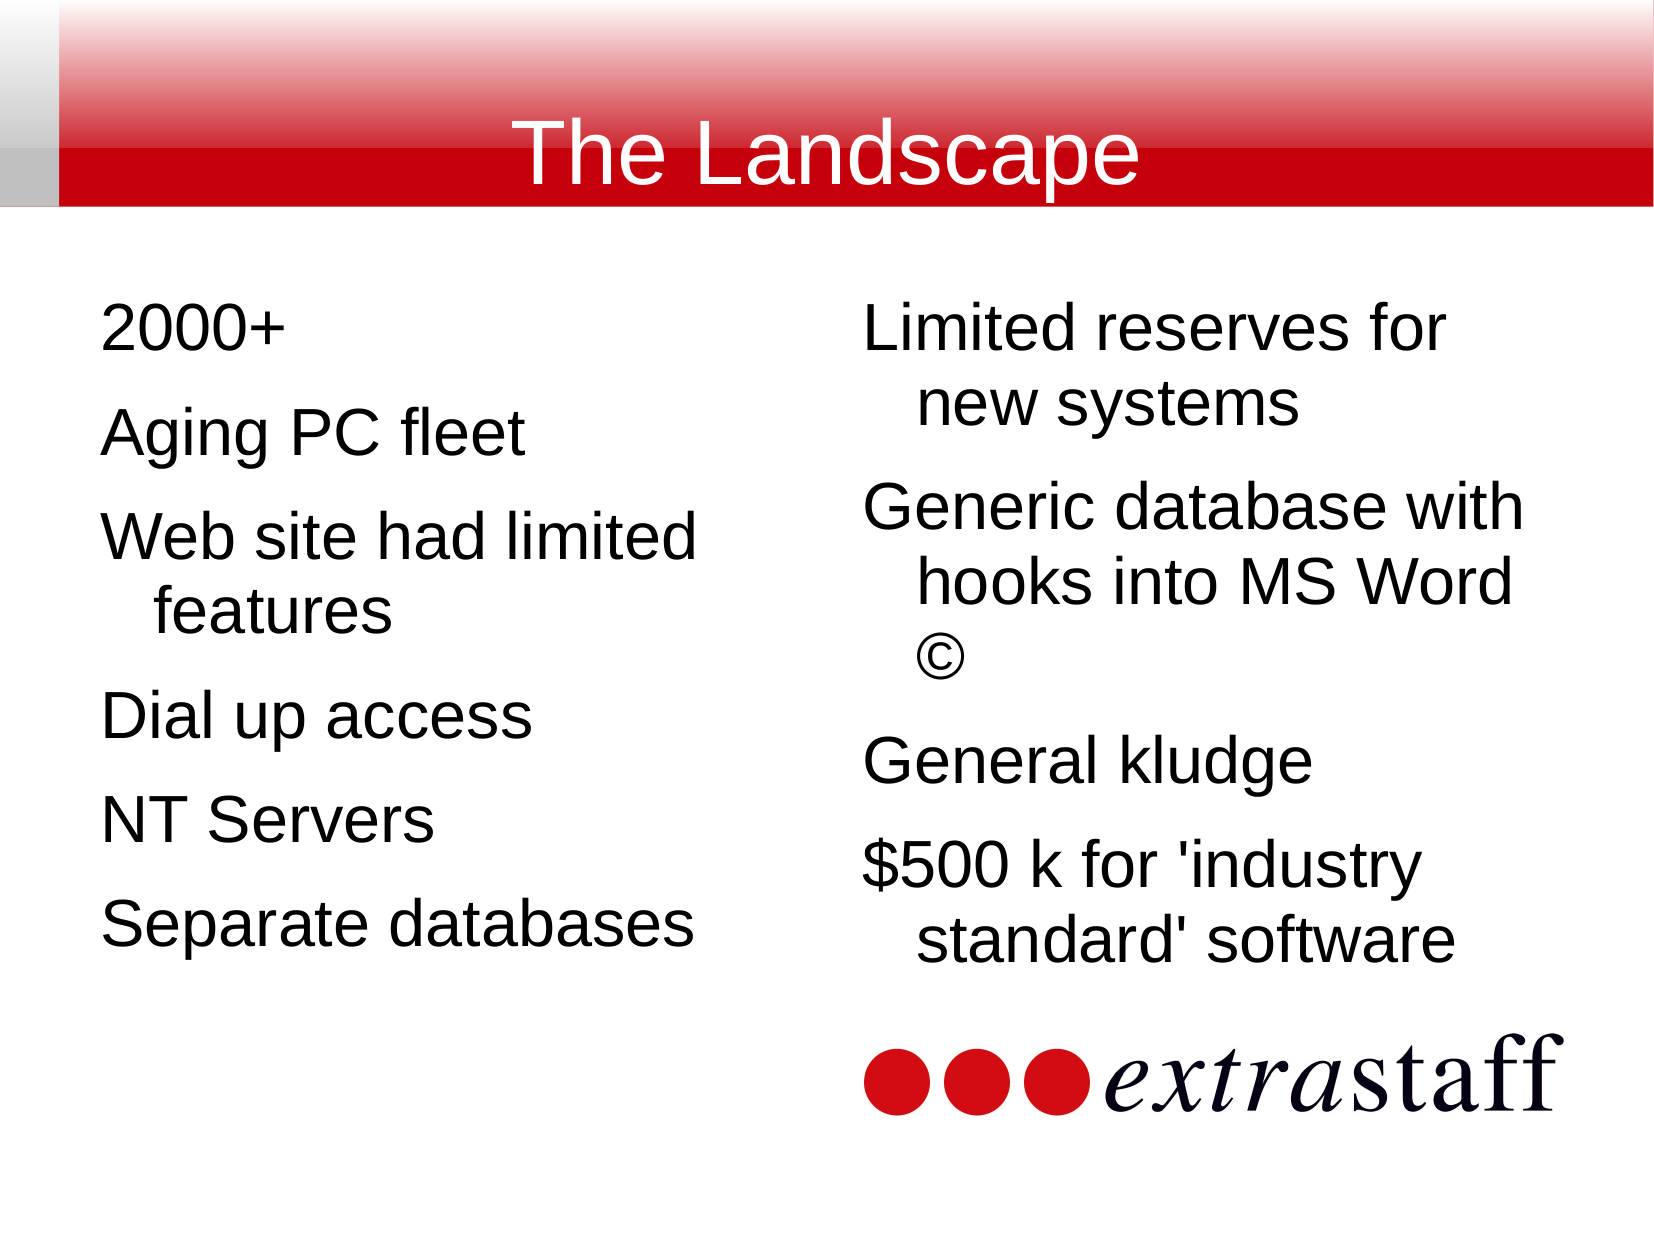

# The Landscape
2000+
Aging PC fleet
Web site had limited features
Dial up access
NT Servers
Separate databases
Limited reserves for new systems
Generic database with hooks into MS Word ©
General kludge
$500 k for 'industry standard' software